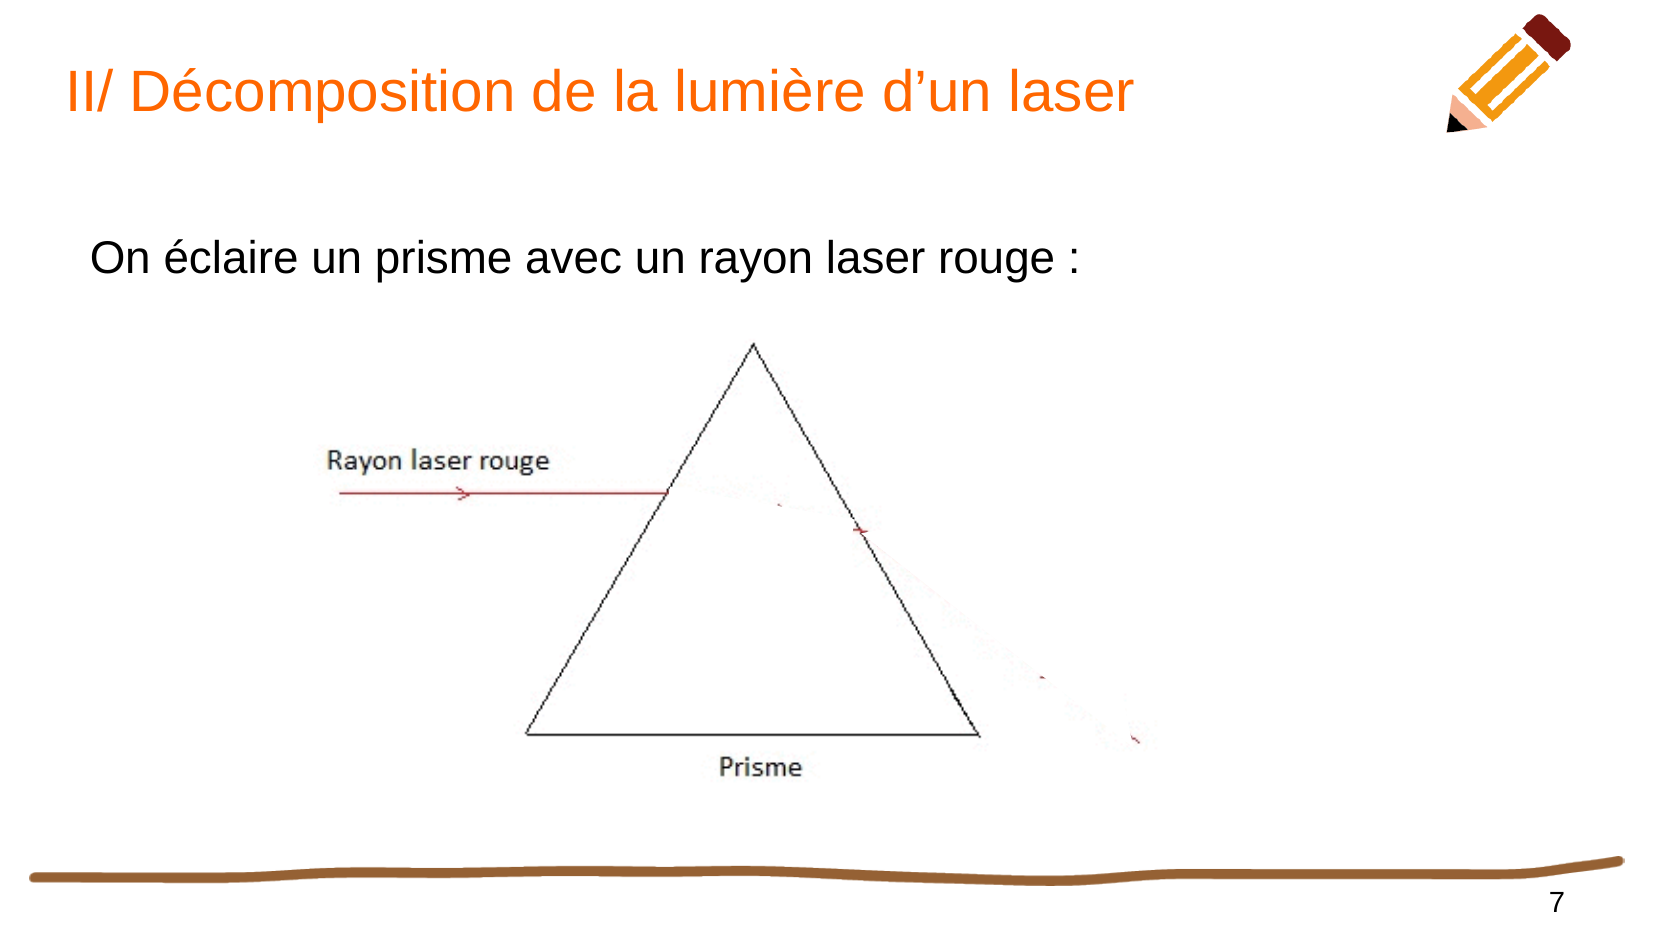

# II/ Décomposition de la lumière d’un laser
On éclaire un prisme avec un rayon laser rouge :
7